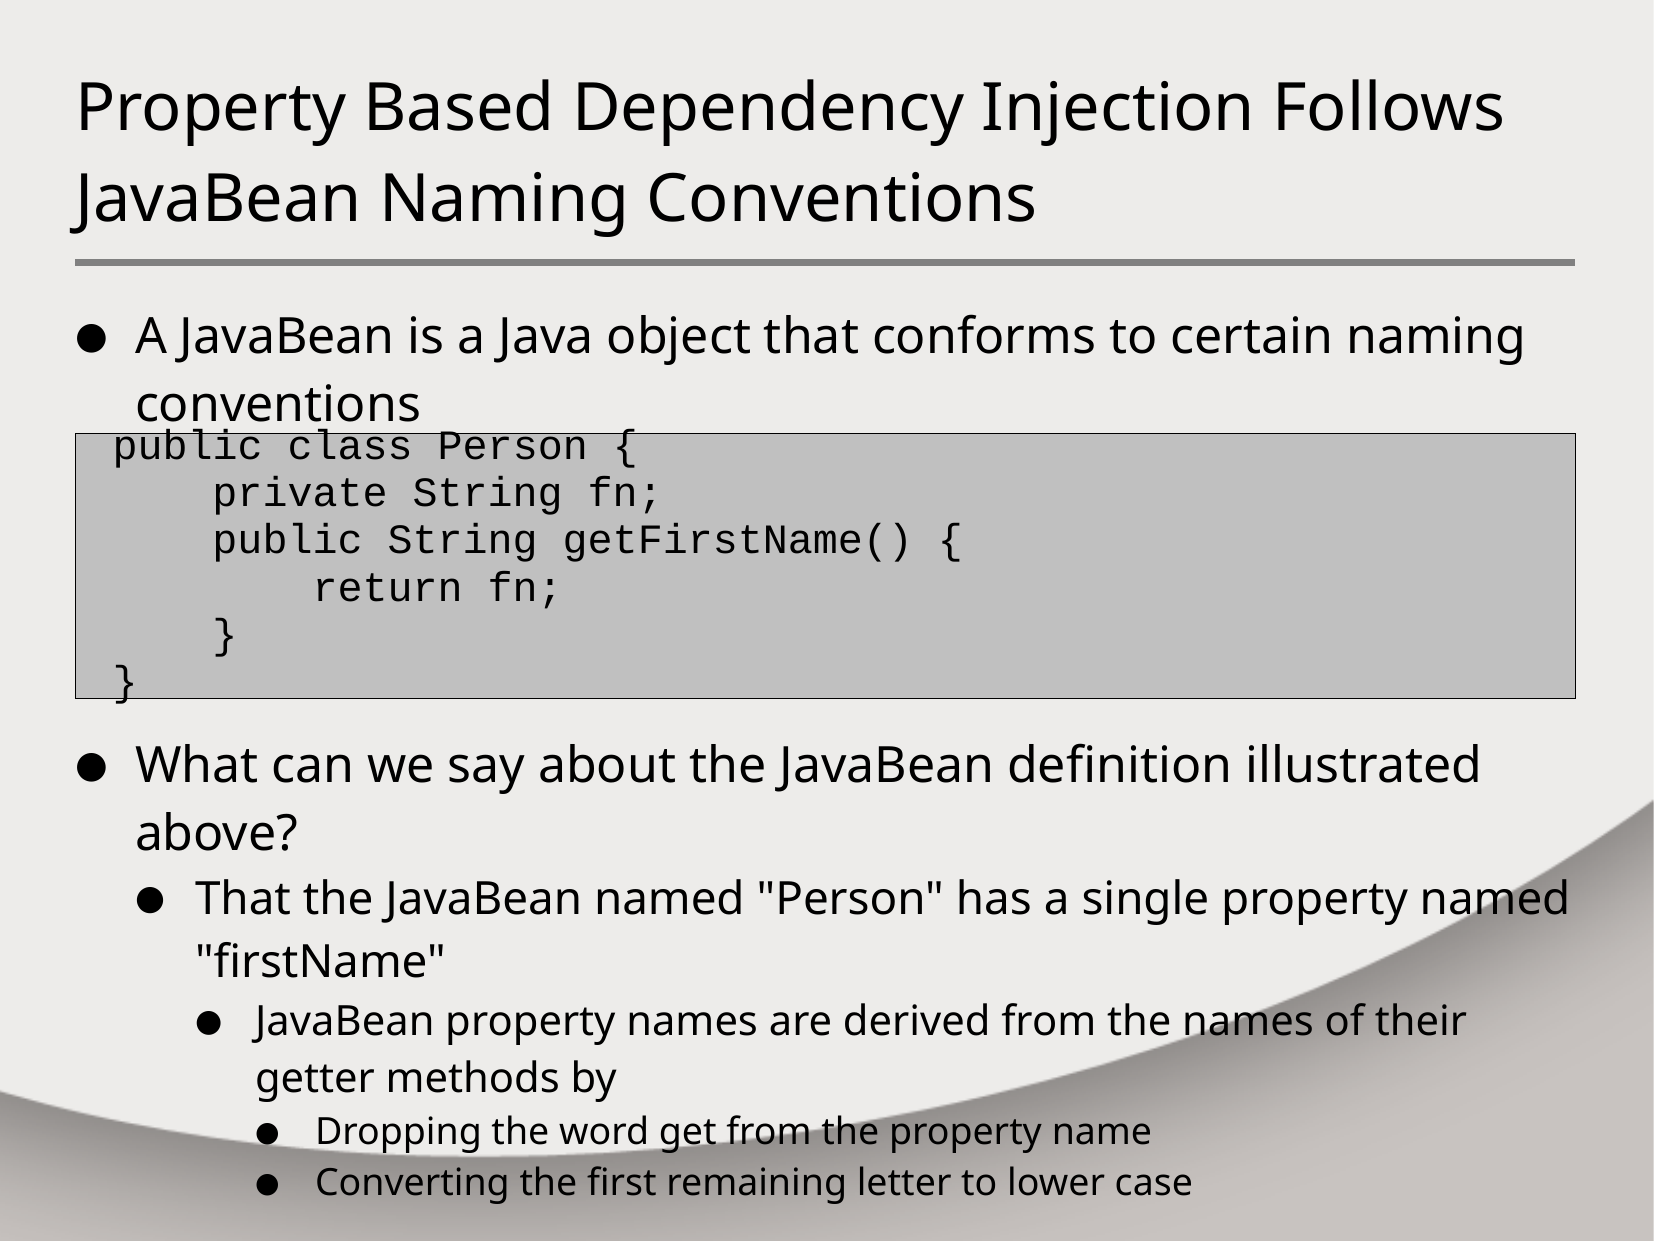

# Property Based Dependency Injection Follows JavaBean Naming Conventions
A JavaBean is a Java object that conforms to certain naming conventions
What can we say about the JavaBean definition illustrated above?
That the JavaBean named "Person" has a single property named "firstName"
JavaBean property names are derived from the names of their getter methods by
Dropping the word get from the property name
Converting the first remaining letter to lower case
public class Person {
 private String fn;
 public String getFirstName() {
 return fn;
 }
}